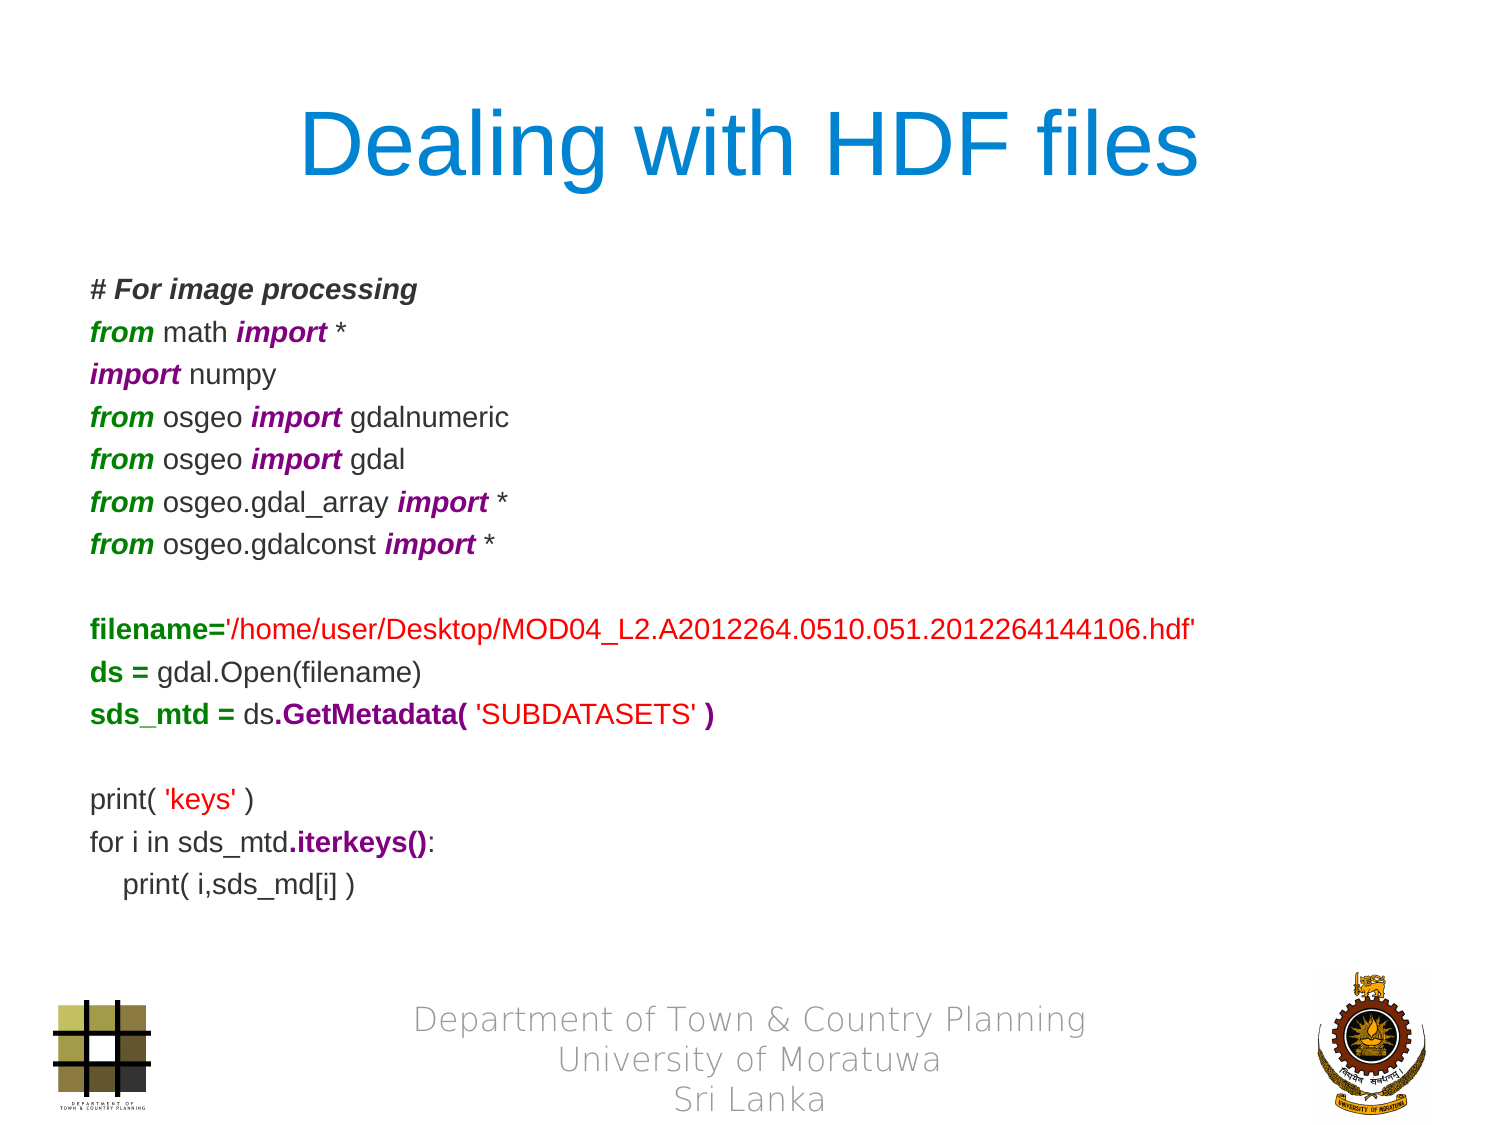

# Dealing with HDF files
# For image processing
from math import *
import numpy
from osgeo import gdalnumeric
from osgeo import gdal
from osgeo.gdal_array import *
from osgeo.gdalconst import *
filename='/home/user/Desktop/MOD04_L2.A2012264.0510.051.2012264144106.hdf'
ds = gdal.Open(filename)
sds_mtd = ds.GetMetadata( 'SUBDATASETS' )
print( 'keys' )
for i in sds_mtd.iterkeys():
 print( i,sds_md[i] )